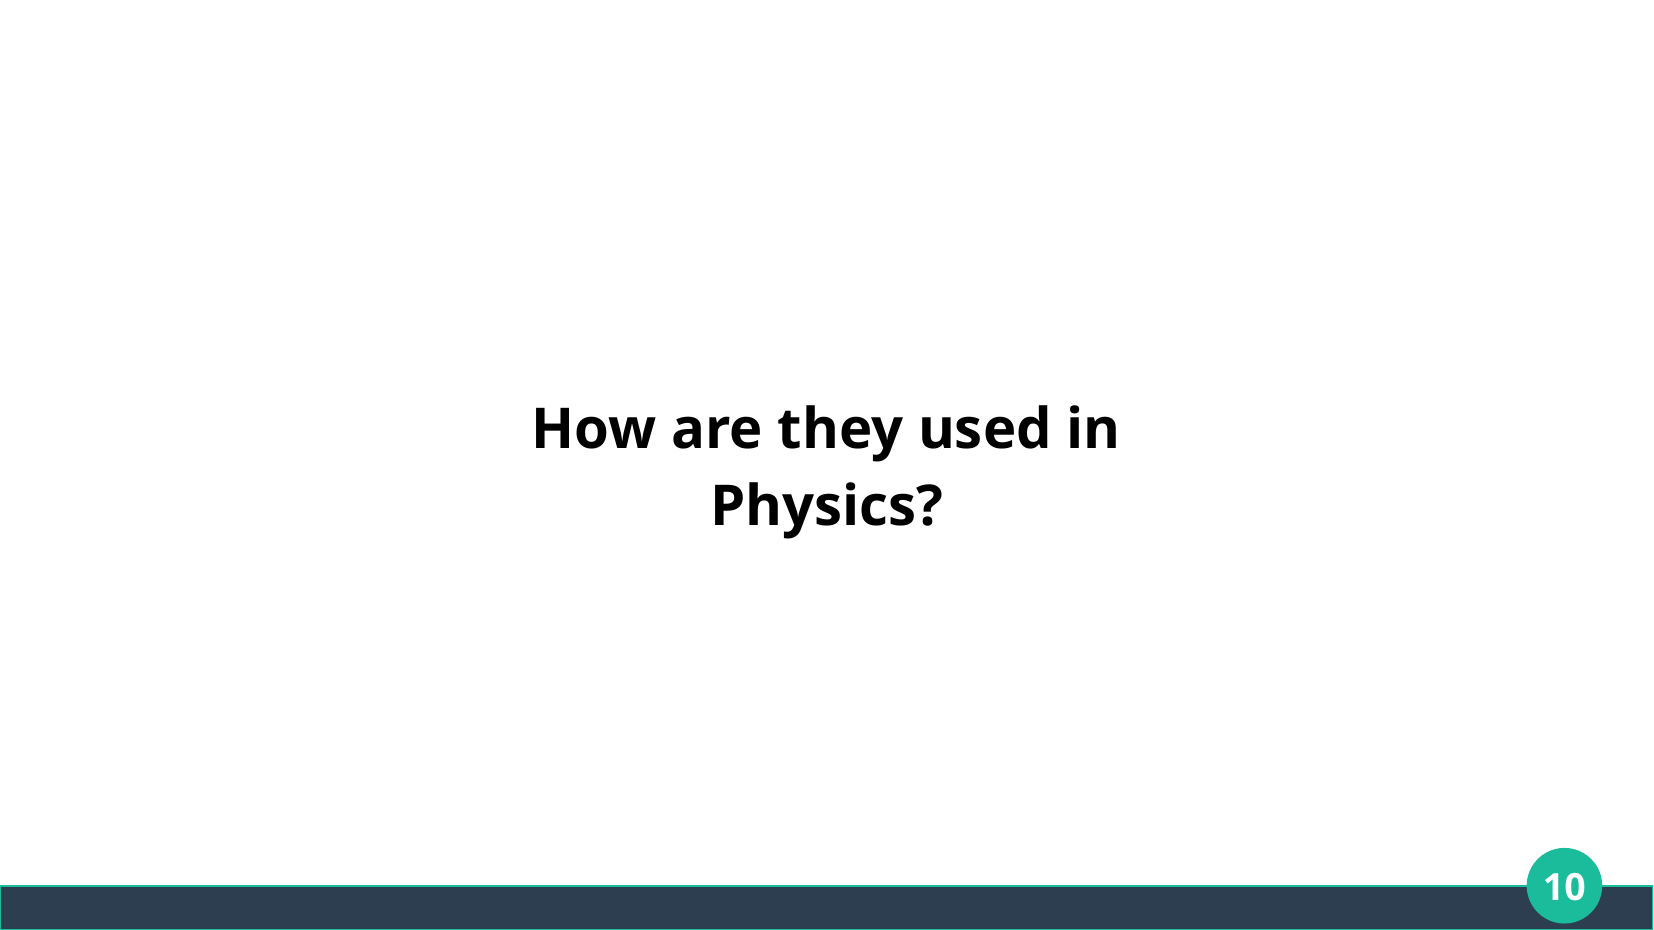

# How are they used in Physics?
How are they used in Physics?
10